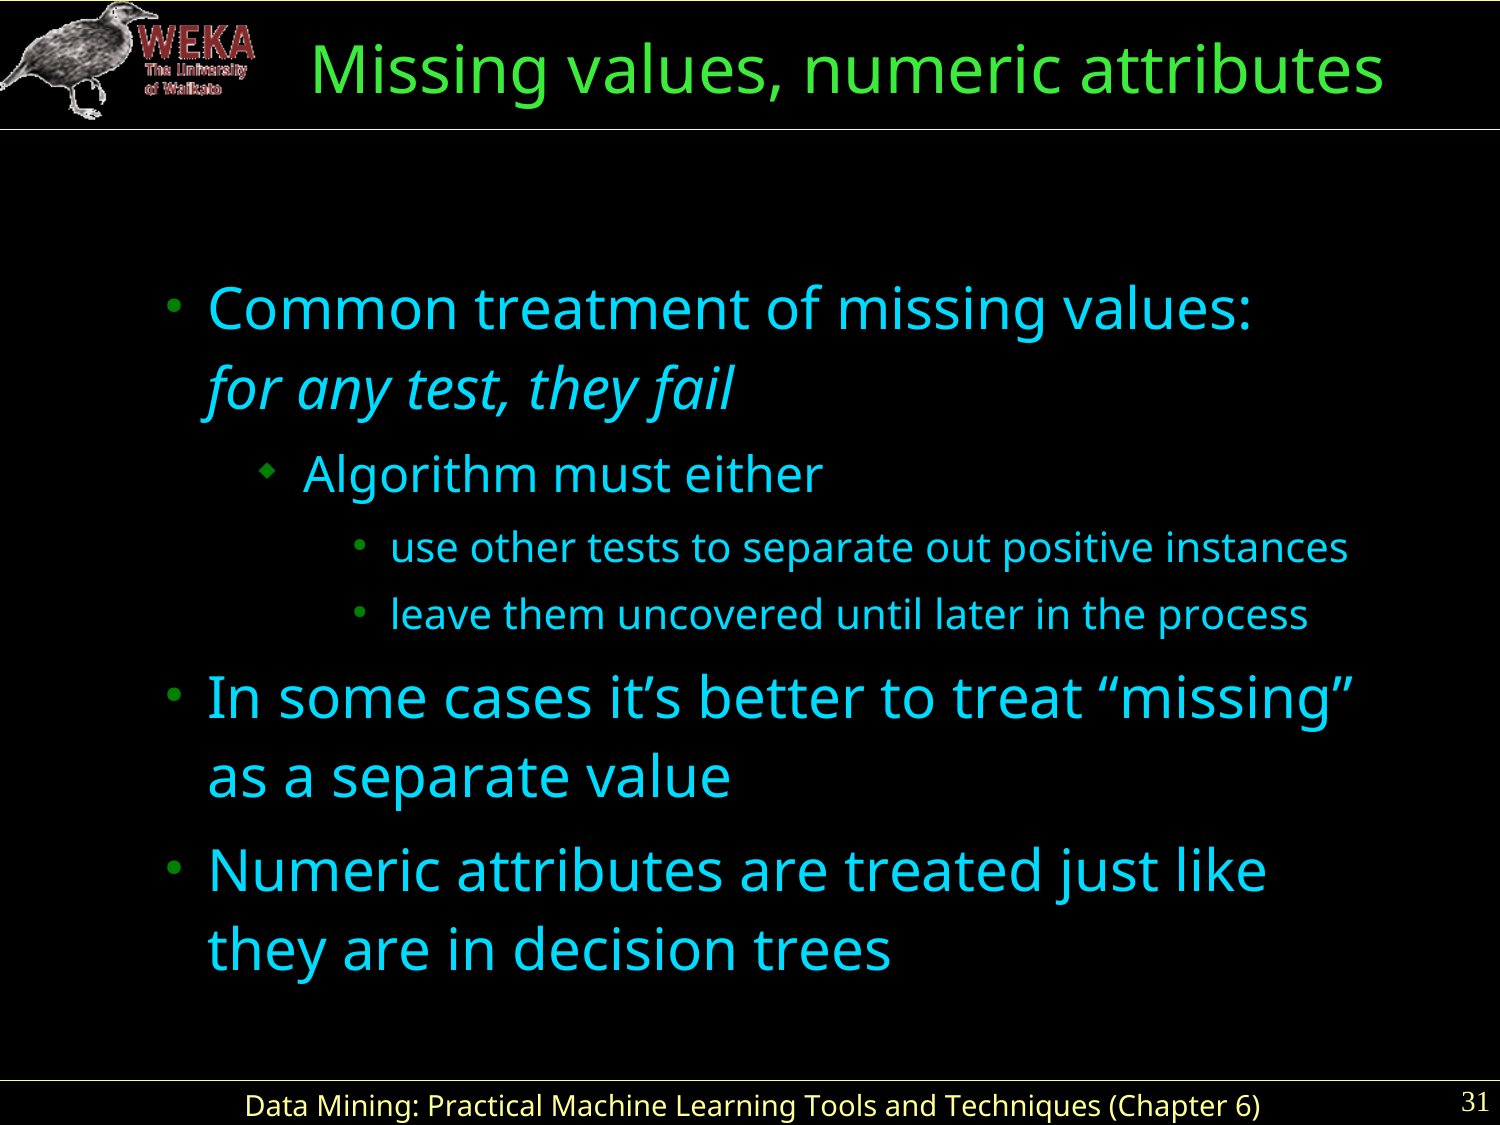

# Missing values, numeric attributes
Common treatment of missing values:
for any test, they fail
Algorithm must either
use other tests to separate out positive instances
leave them uncovered until later in the process
In some cases it’s better to treat “missing” as a separate value
Numeric attributes are treated just like they are in decision trees
Data Mining: Practical Machine Learning Tools and Techniques (Chapter 6)
31